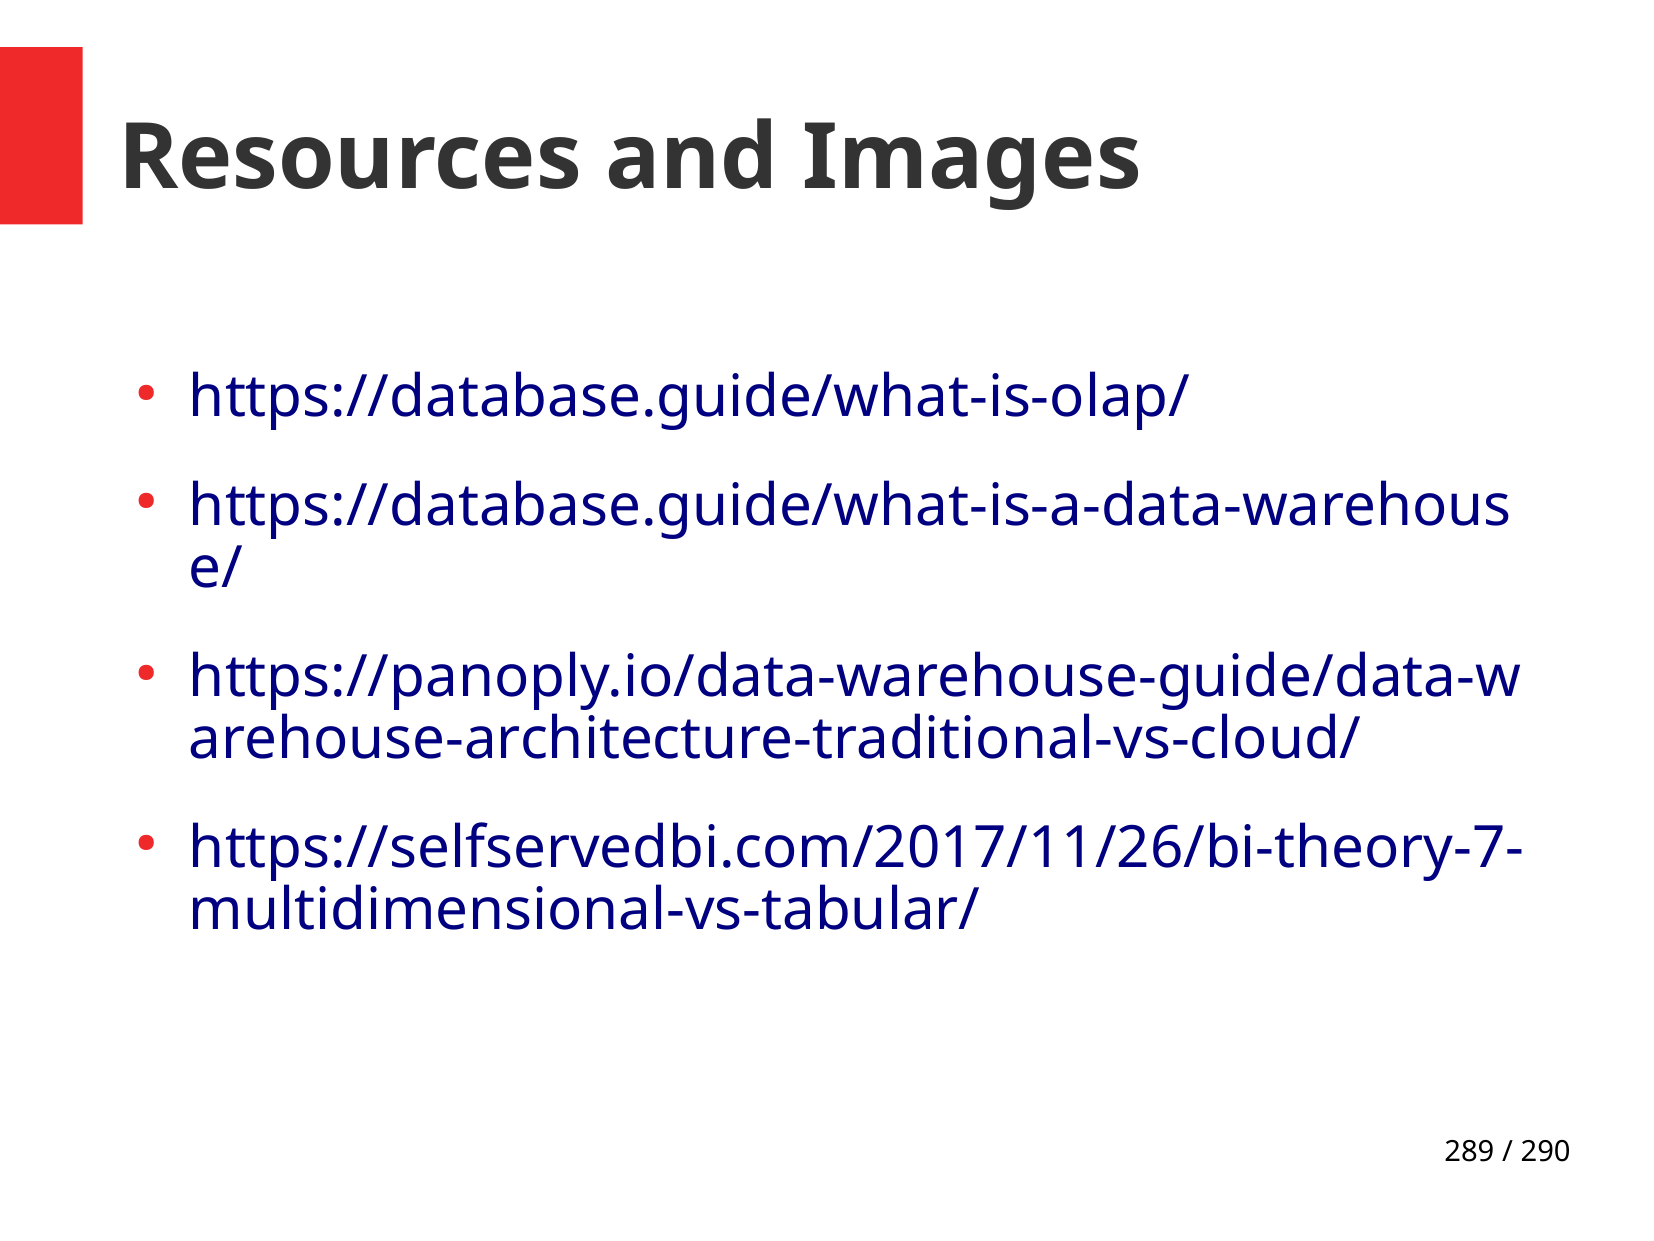

# Resources and Images
https://database.guide/what-is-olap/
https://database.guide/what-is-a-data-warehouse/
https://panoply.io/data-warehouse-guide/data-warehouse-architecture-traditional-vs-cloud/
https://selfservedbi.com/2017/11/26/bi-theory-7-multidimensional-vs-tabular/
289